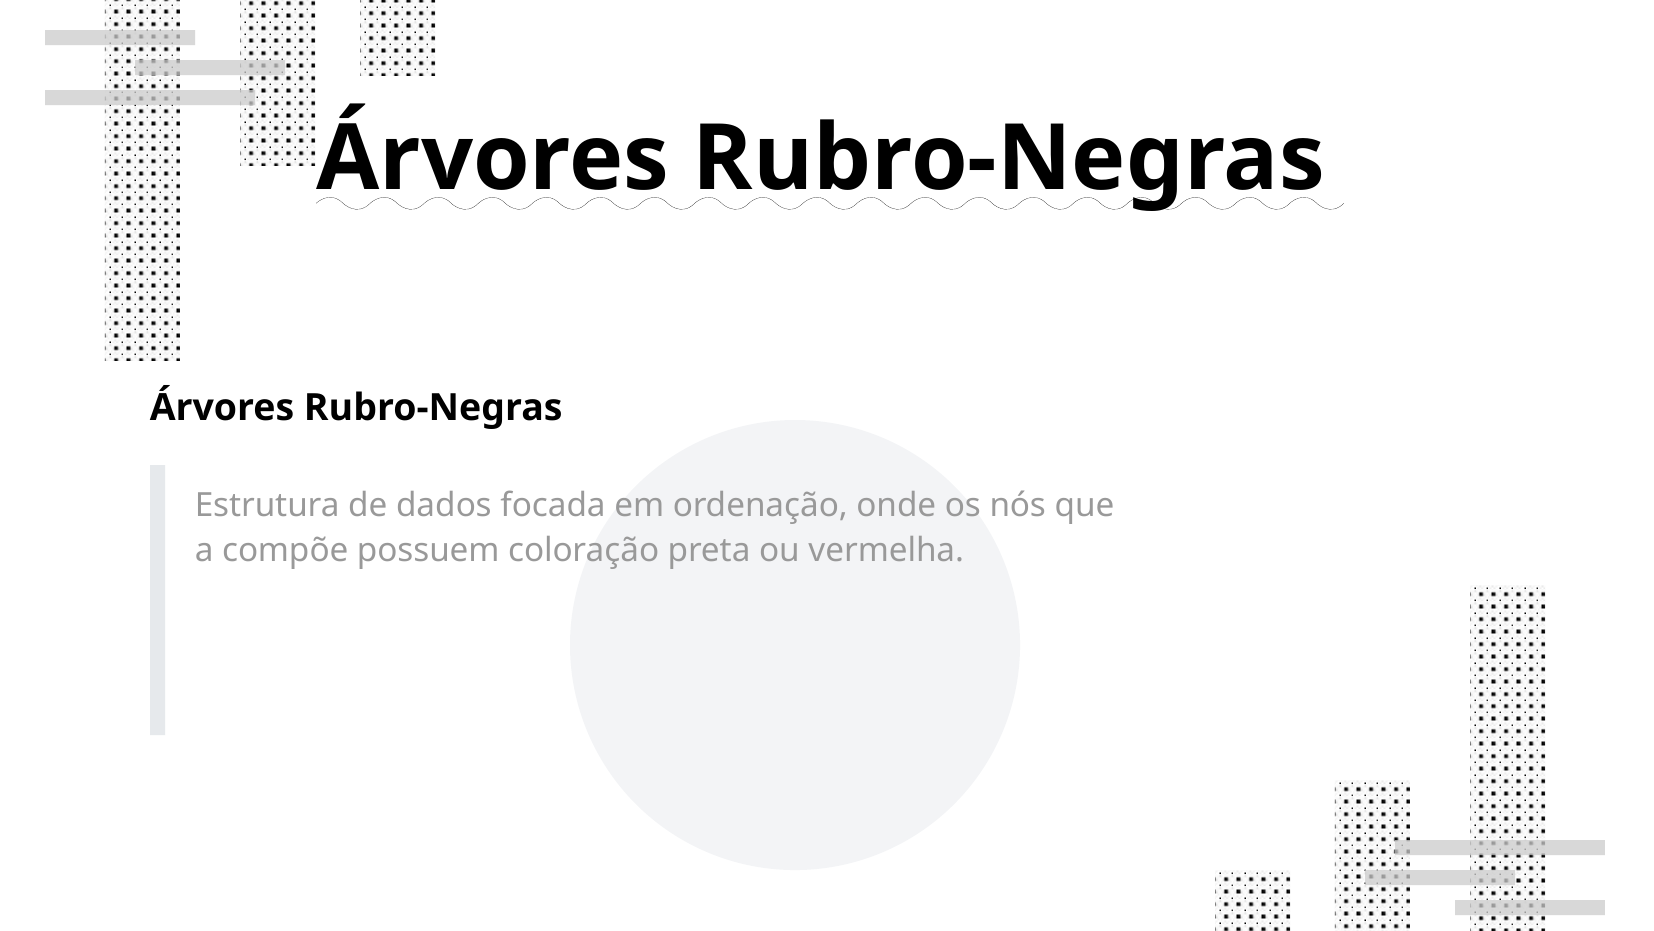

# Árvores Rubro-Negras
Árvores Rubro-Negras
Estrutura de dados focada em ordenação, onde os nós que a compõe possuem coloração preta ou vermelha.